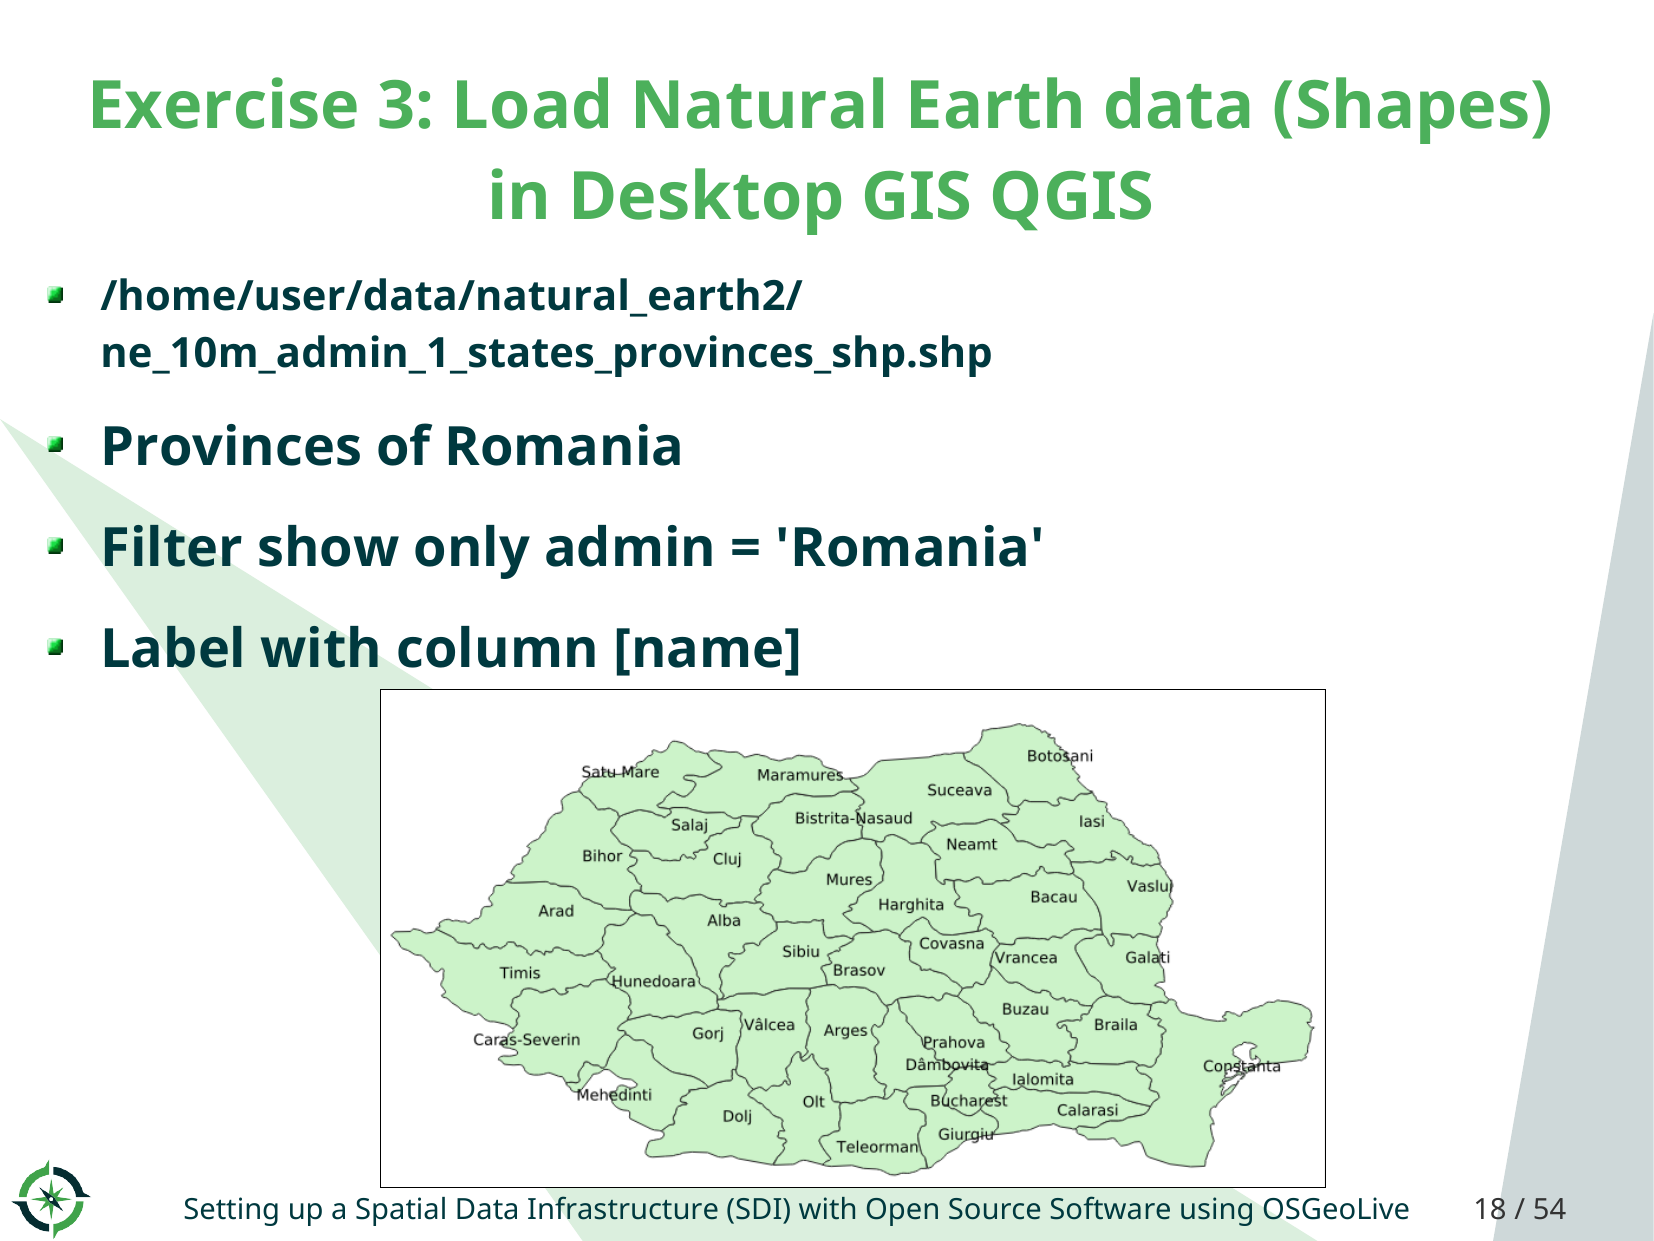

# Exercise 3: Load Natural Earth data (Shapes) in Desktop GIS QGIS
/home/user/data/natural_earth2/ne_10m_admin_1_states_provinces_shp.shp
Provinces of Romania
Filter show only admin = 'Romania'
Label with column [name]